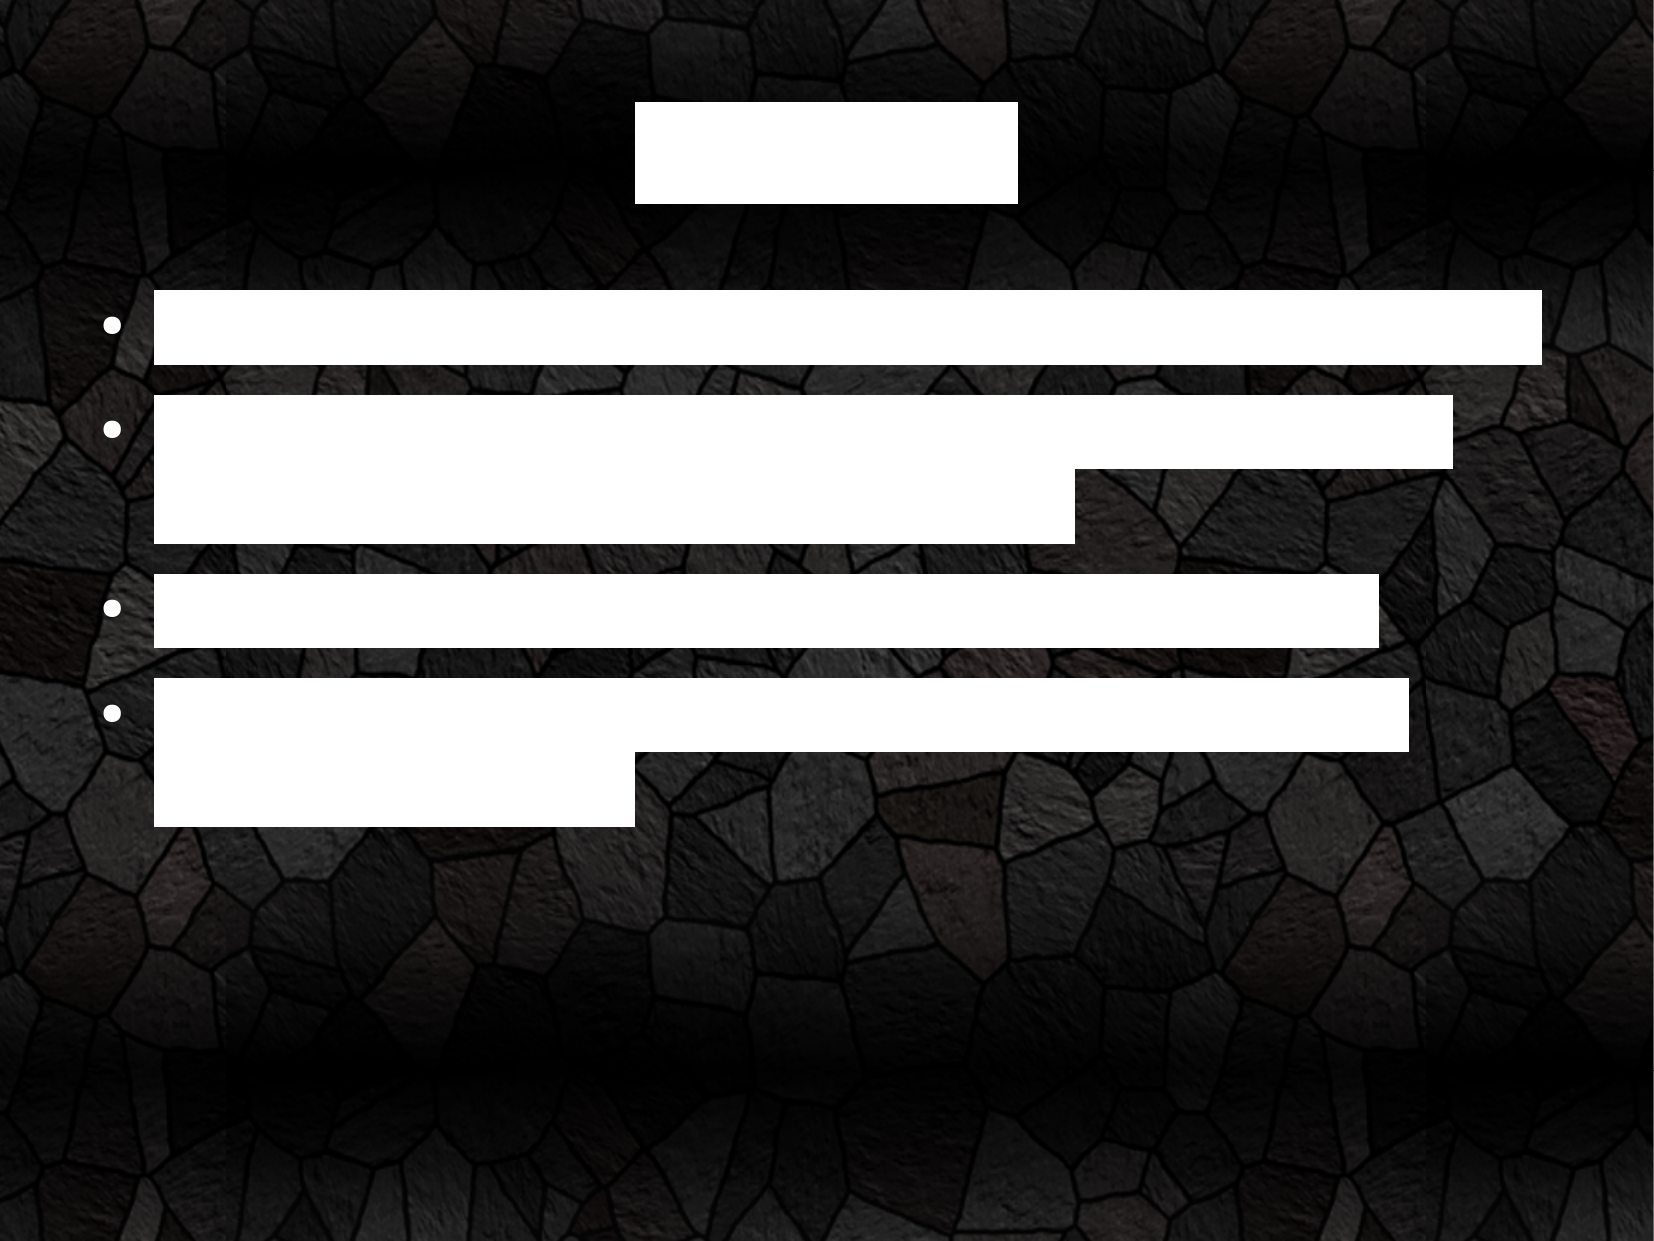

# Etiquetas
Django 1.8 viene con 25 etiquetas predefinidas
Podemos definir nuestras propias etiqeutas, igual que hicimos con los filtros
... pero no es tan sencillo como con estos
Las etiquetas más usadas son for, if block, extends, include